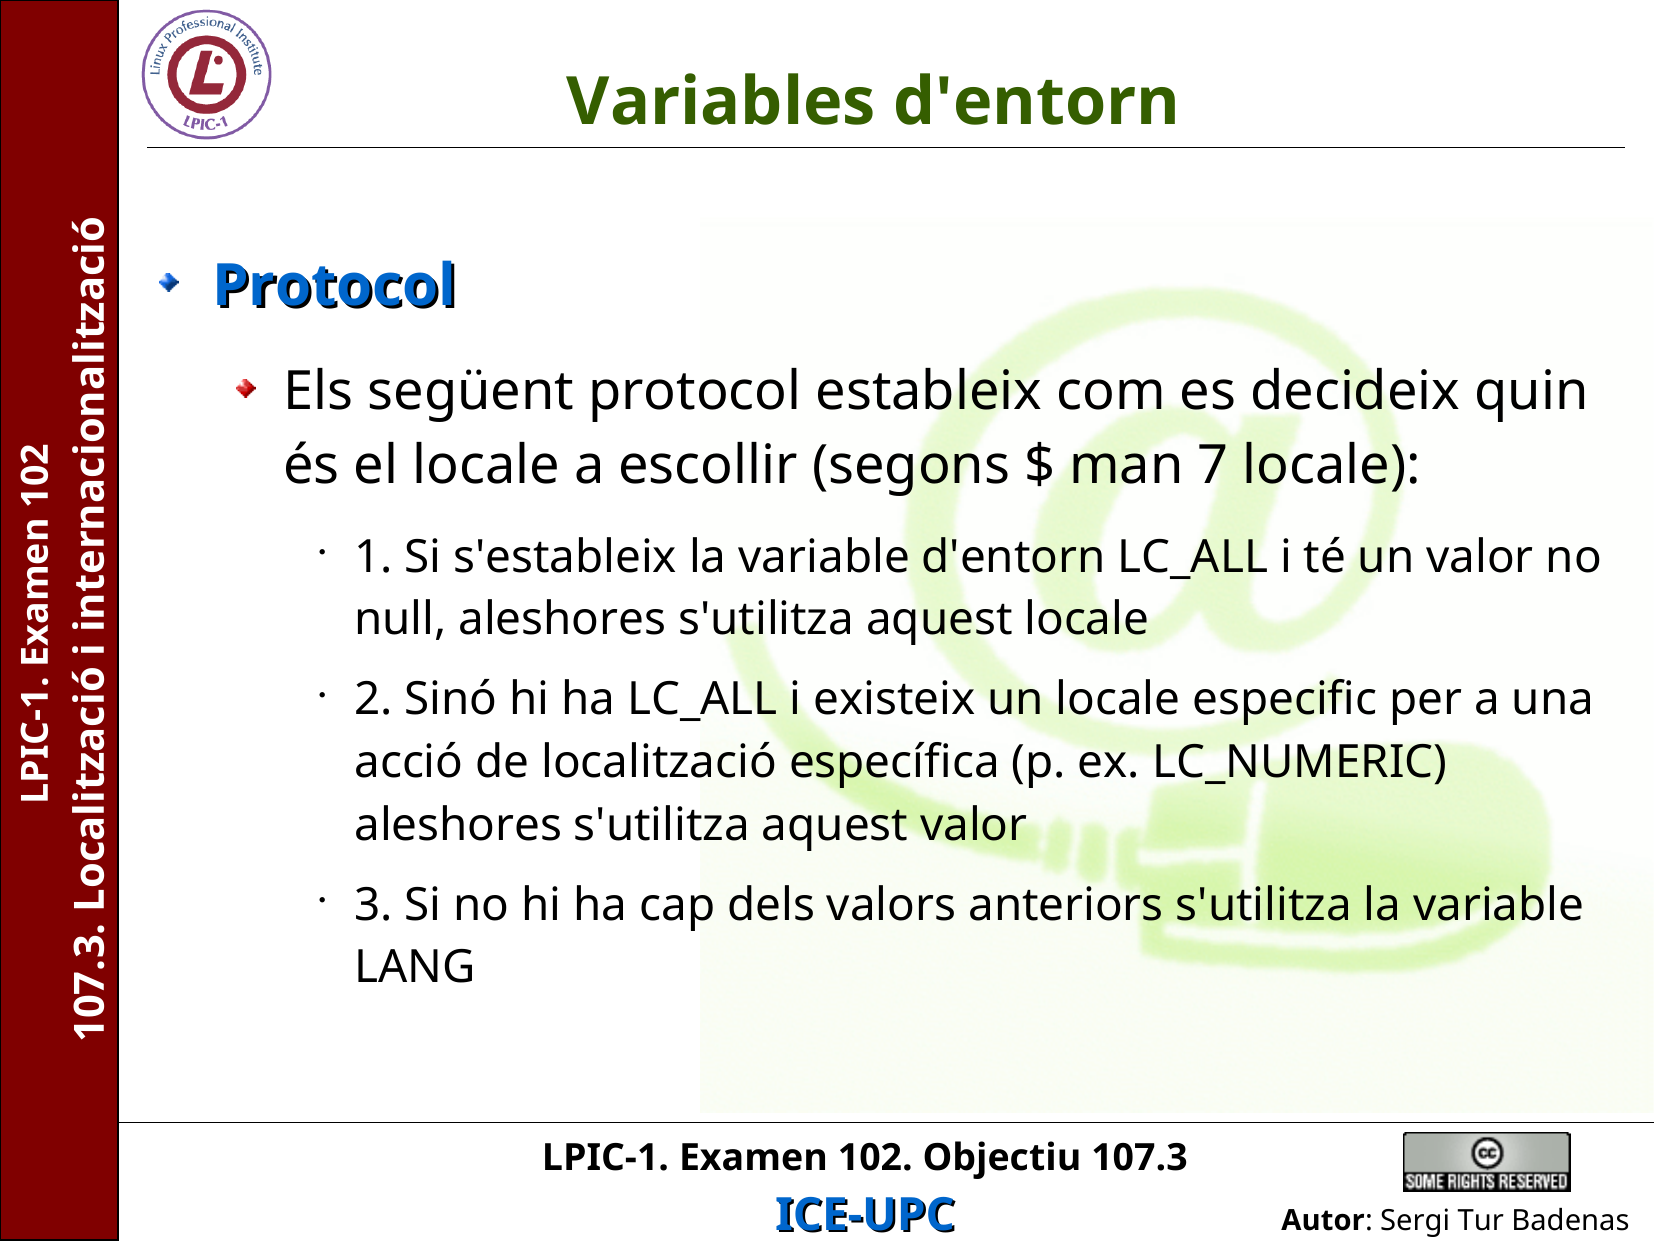

# Variables d'entorn
Protocol
Els següent protocol estableix com es decideix quin és el locale a escollir (segons $ man 7 locale):
1. Si s'estableix la variable d'entorn LC_ALL i té un valor no null, aleshores s'utilitza aquest locale
2. Sinó hi ha LC_ALL i existeix un locale especific per a una acció de localització específica (p. ex. LC_NUMERIC) aleshores s'utilitza aquest valor
3. Si no hi ha cap dels valors anteriors s'utilitza la variable LANG